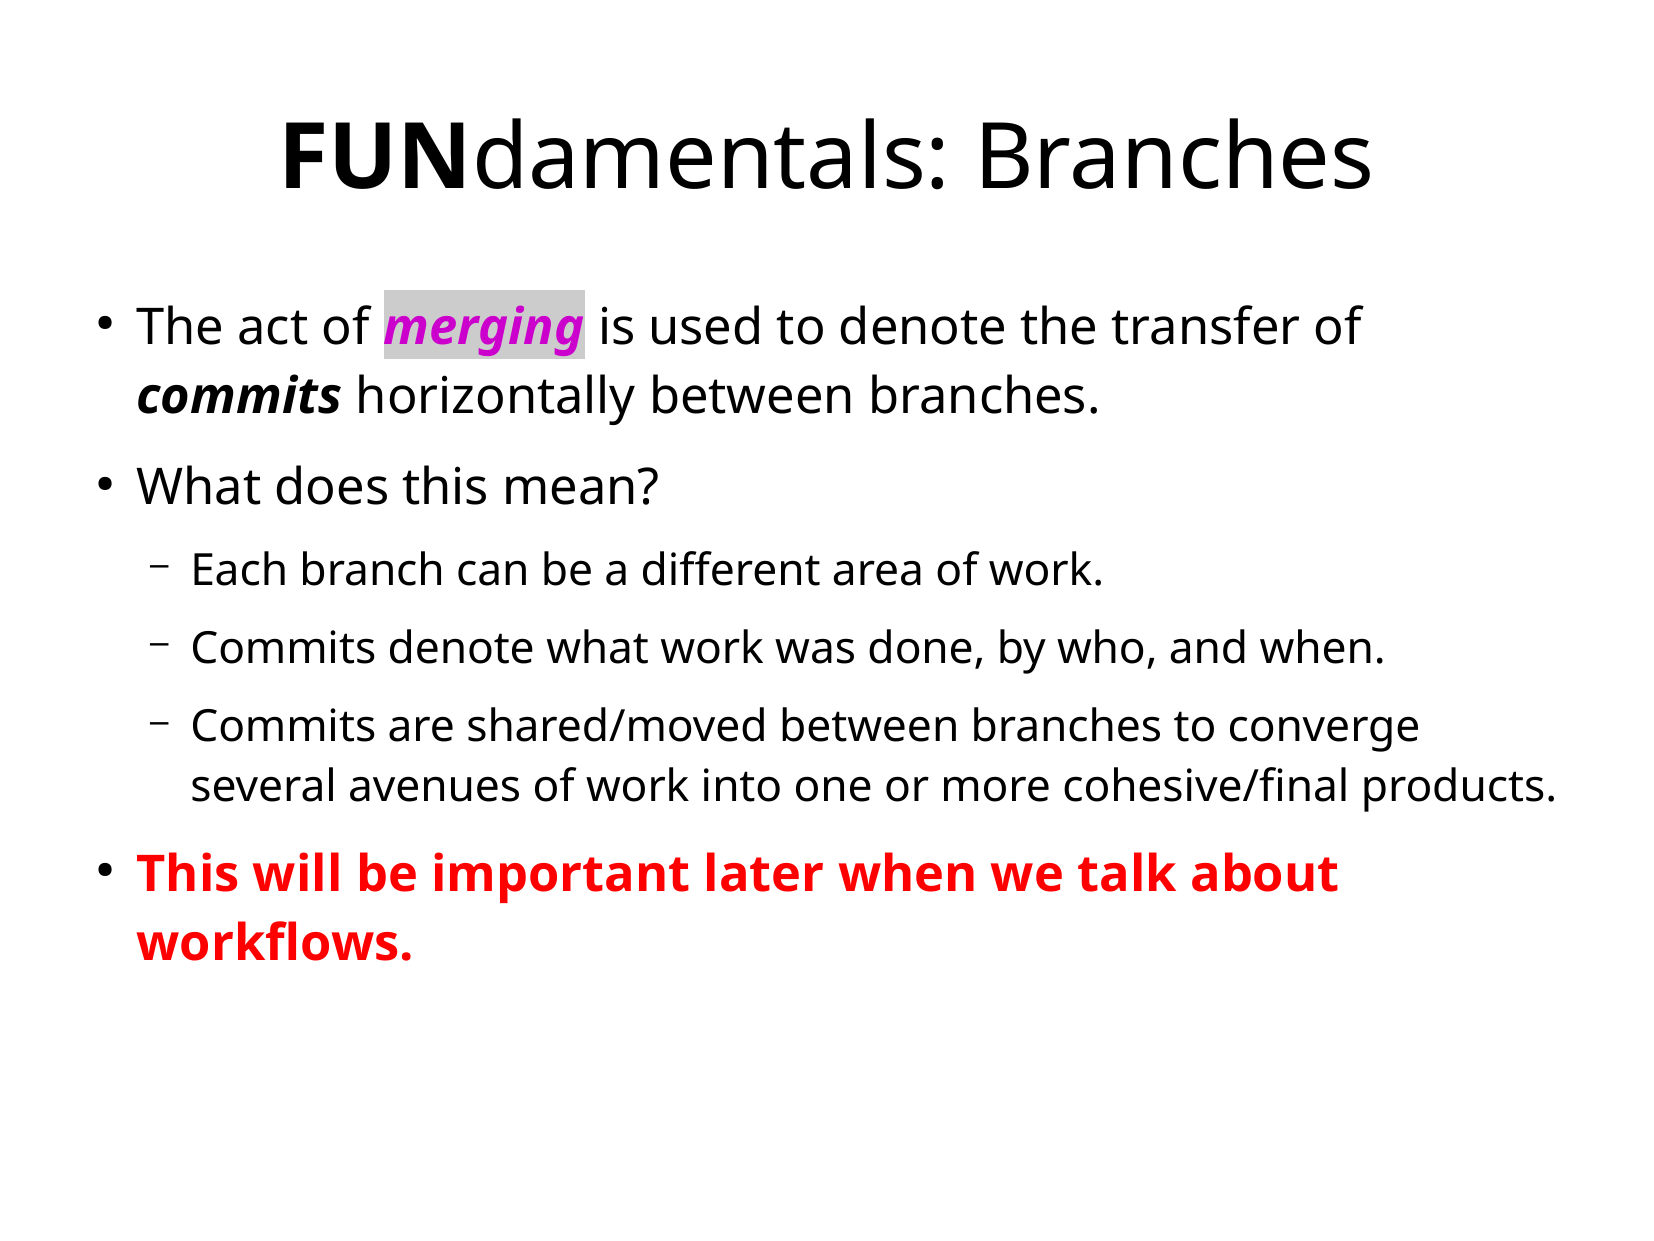

# FUNdamentals: Branches
The act of merging is used to denote the transfer of commits horizontally between branches.
What does this mean?
Each branch can be a different area of work.
Commits denote what work was done, by who, and when.
Commits are shared/moved between branches to converge several avenues of work into one or more cohesive/final products.
This will be important later when we talk about workflows.